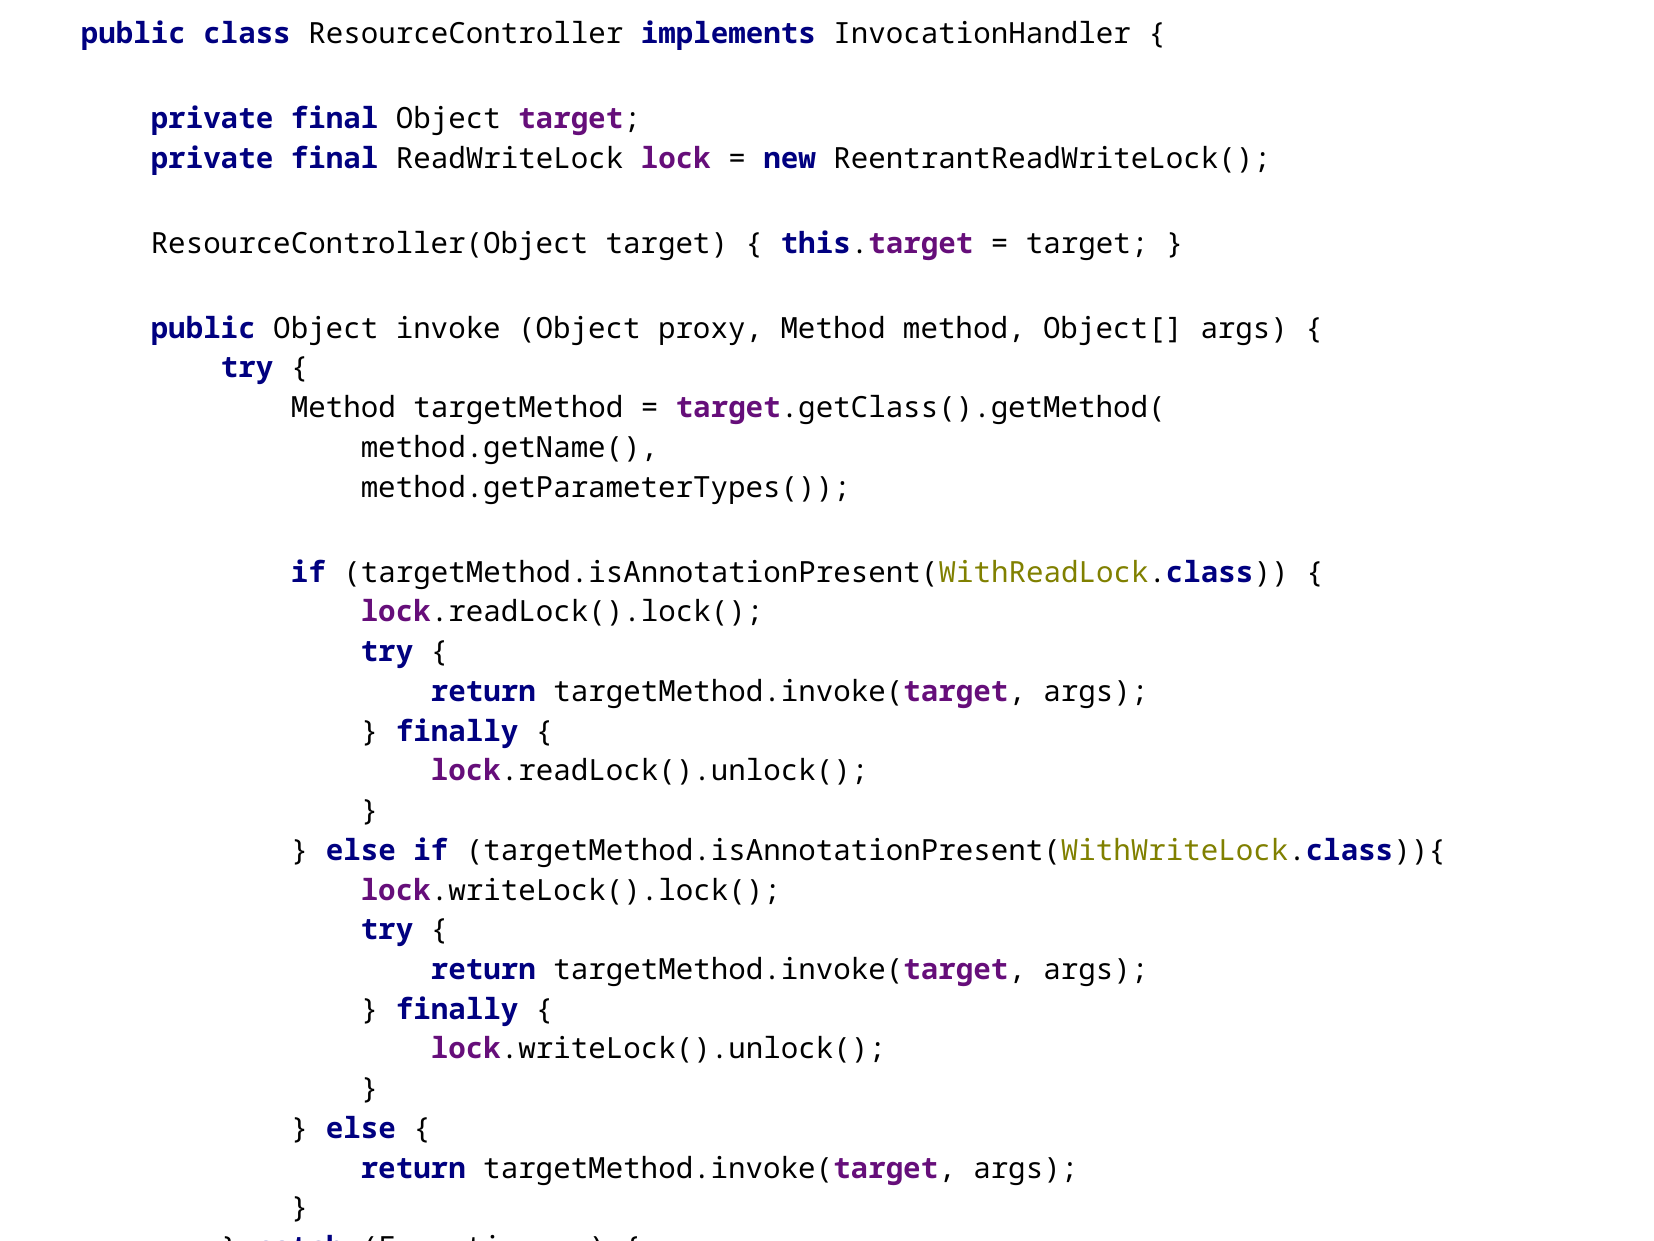

# public class ResourceController implements InvocationHandler {
 private final Object target;
 private final ReadWriteLock lock = new ReentrantReadWriteLock();
 ResourceController(Object target) { this.target = target; }
 public Object invoke (Object proxy, Method method, Object[] args) {
 try {
 Method targetMethod = target.getClass().getMethod(
 method.getName(),
 method.getParameterTypes());
 if (targetMethod.isAnnotationPresent(WithReadLock.class)) {
 lock.readLock().lock();
 try {
 return targetMethod.invoke(target, args);
 } finally {
 lock.readLock().unlock();
 }
 } else if (targetMethod.isAnnotationPresent(WithWriteLock.class)){
 lock.writeLock().lock();
 try {
 return targetMethod.invoke(target, args);
 } finally {
 lock.writeLock().unlock();
 }
 } else {
 return targetMethod.invoke(target, args);
 }
 } catch (Exception ex) {
 throw new RuntimeException(ex);
 }
 }
}